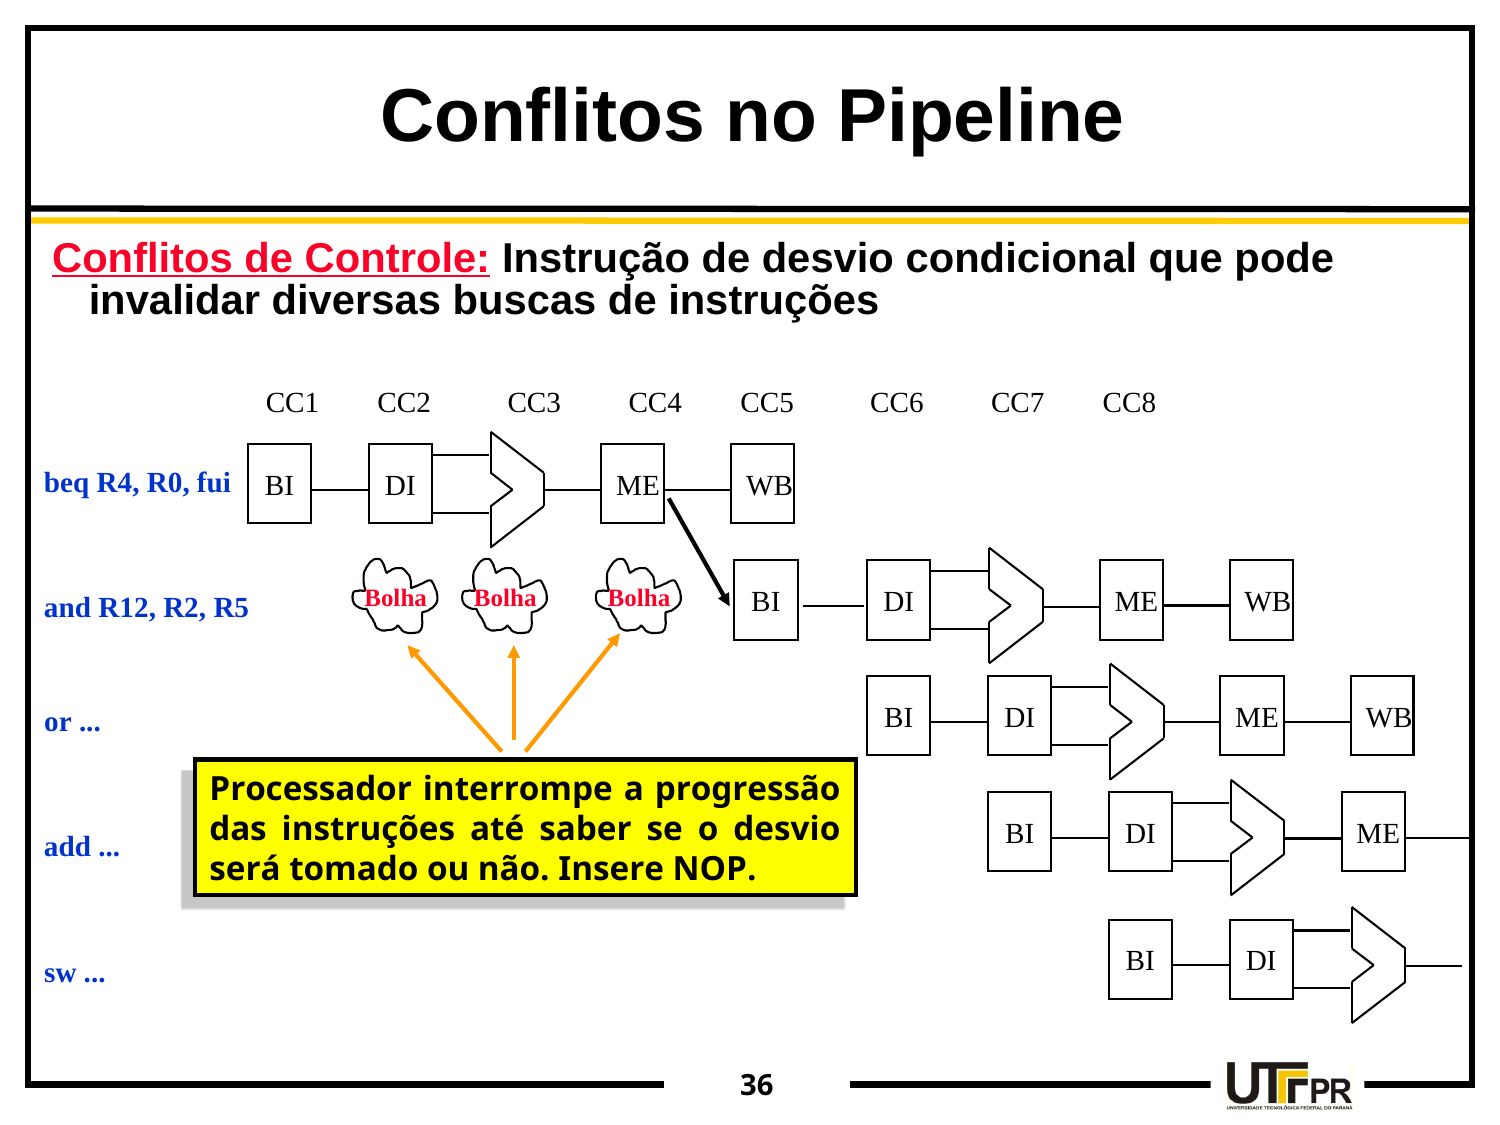

Conflitos no Pipeline
# Conflitos de Controle: Instrução de desvio condicional que pode invalidar diversas buscas de instruções
CC1
CC2
CC3
CC4
CC5
CC6
CC7
CC8
BI
DI
ME
WB
beq R4, R0, fui
Bolha
Bolha
Bolha
BI
DI
ME
WB
and R12, R2, R5
BI
DI
ME
WB
or ...
Processador interrompe a progressão das instruções até saber se o desvio será tomado ou não. Insere NOP.
BI
DI
ME
add ...
BI
DI
sw ...